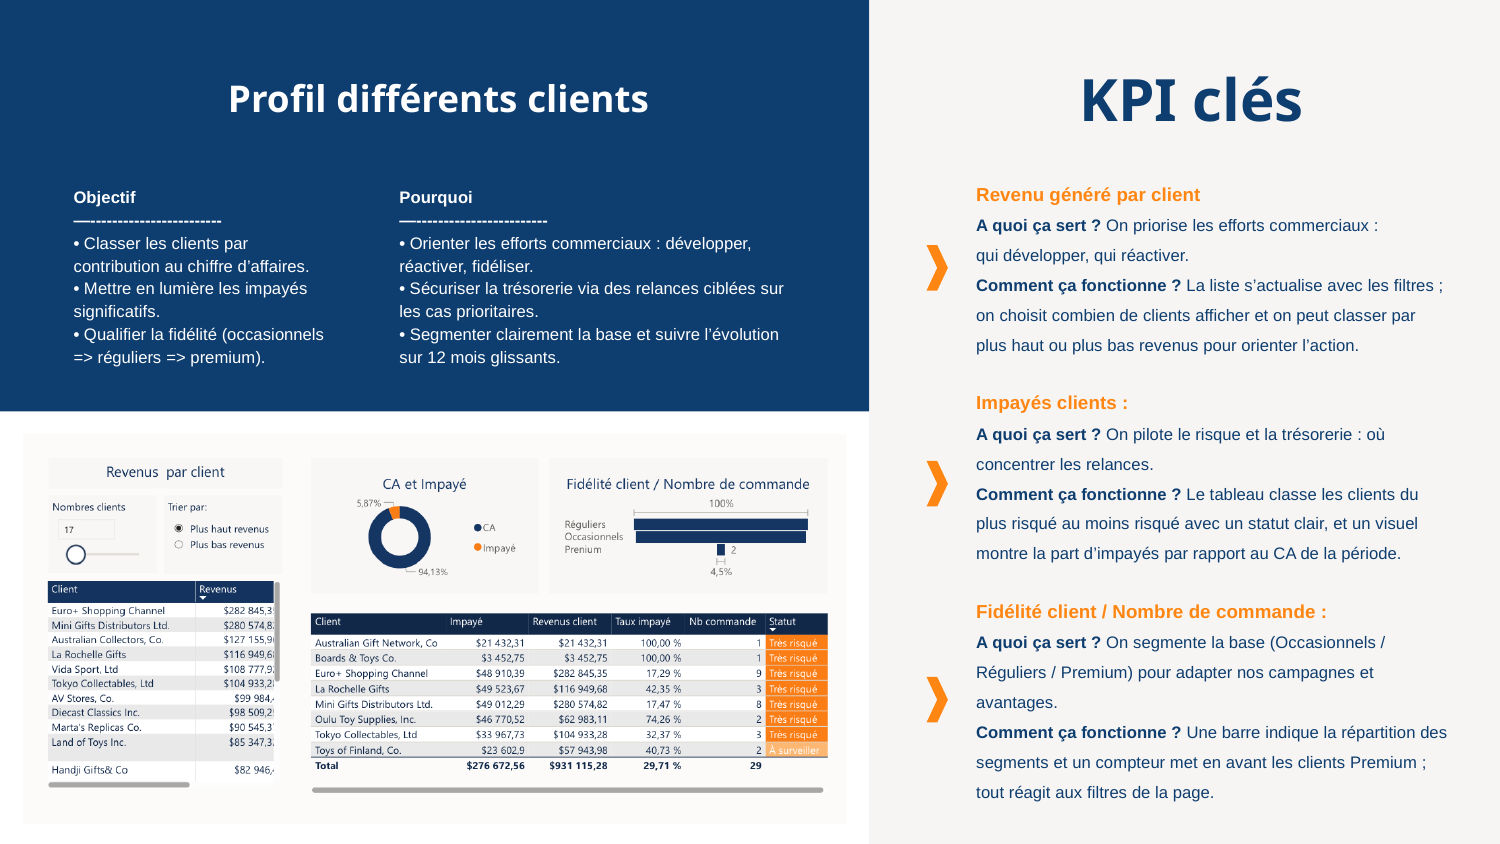

KPI clés
# Profil différents clients
Revenu généré par client
A quoi ça sert ? On priorise les efforts commerciaux :
qui développer, qui réactiver.
Comment ça fonctionne ? La liste s’actualise avec les filtres ; on choisit combien de clients afficher et on peut classer par plus haut ou plus bas revenus pour orienter l’action.
Impayés clients :
A quoi ça sert ? On pilote le risque et la trésorerie : où concentrer les relances.
Comment ça fonctionne ? Le tableau classe les clients du plus risqué au moins risqué avec un statut clair, et un visuel montre la part d’impayés par rapport au CA de la période.
Fidélité client / Nombre de commande :
A quoi ça sert ? On segmente la base (Occasionnels / Réguliers / Premium) pour adapter nos campagnes et avantages.
Comment ça fonctionne ? Une barre indique la répartition des segments et un compteur met en avant les clients Premium ; tout réagit aux filtres de la page.
Objectif
—------------------------
• Classer les clients par contribution au chiffre d’affaires.
• Mettre en lumière les impayés significatifs.
• Qualifier la fidélité (occasionnels => réguliers => premium).
Pourquoi
—------------------------
• Orienter les efforts commerciaux : développer, réactiver, fidéliser.
• Sécuriser la trésorerie via des relances ciblées sur les cas prioritaires.
• Segmenter clairement la base et suivre l’évolution sur 12 mois glissants.